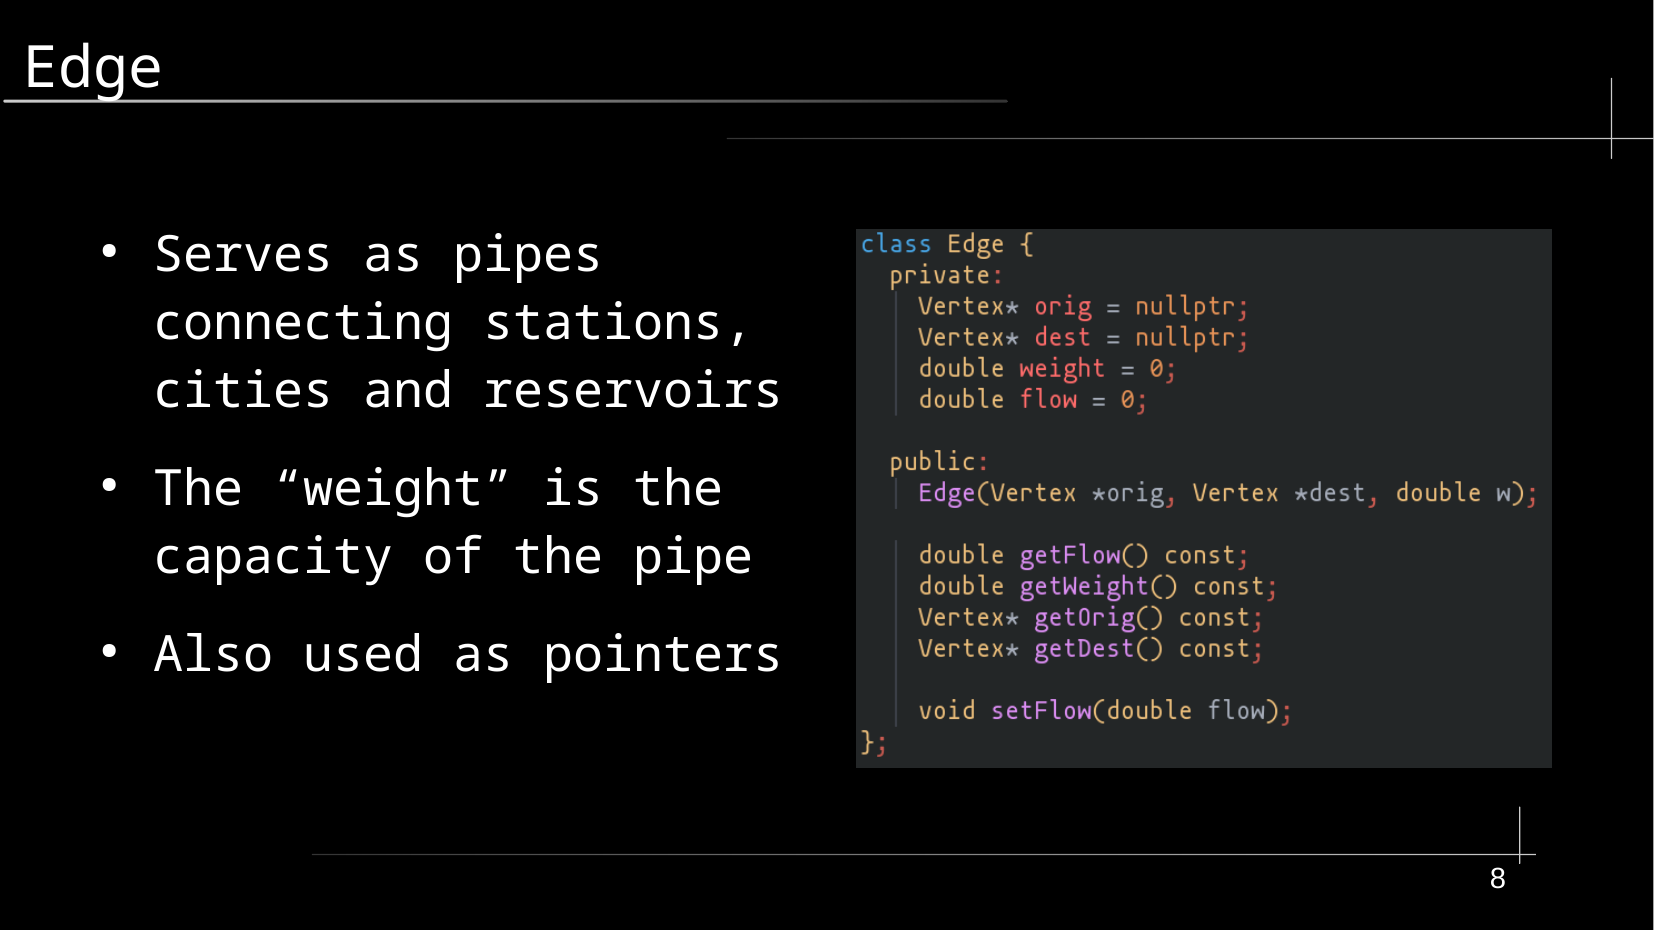

# Edge
Serves as pipes connecting stations, cities and reservoirs
The “weight” is the capacity of the pipe
Also used as pointers
8